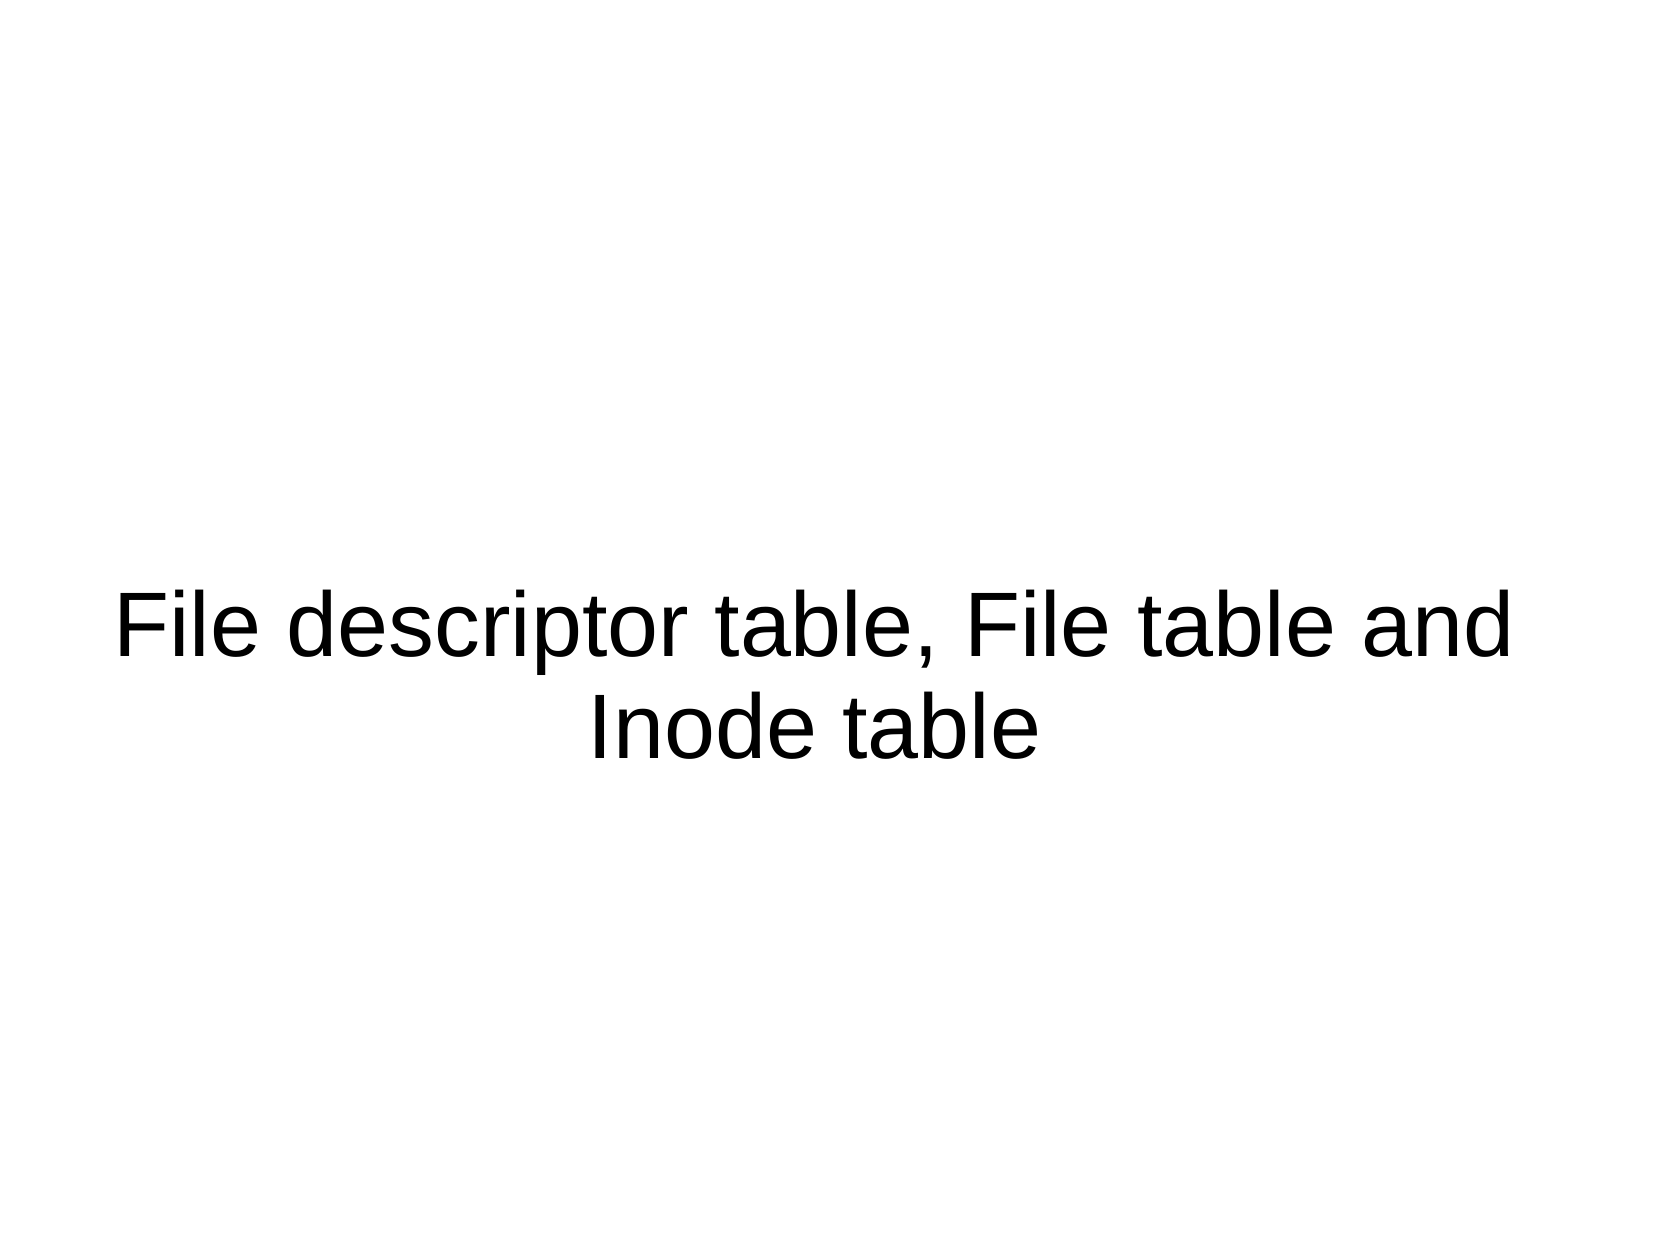

# File descriptor table, File table and Inode table